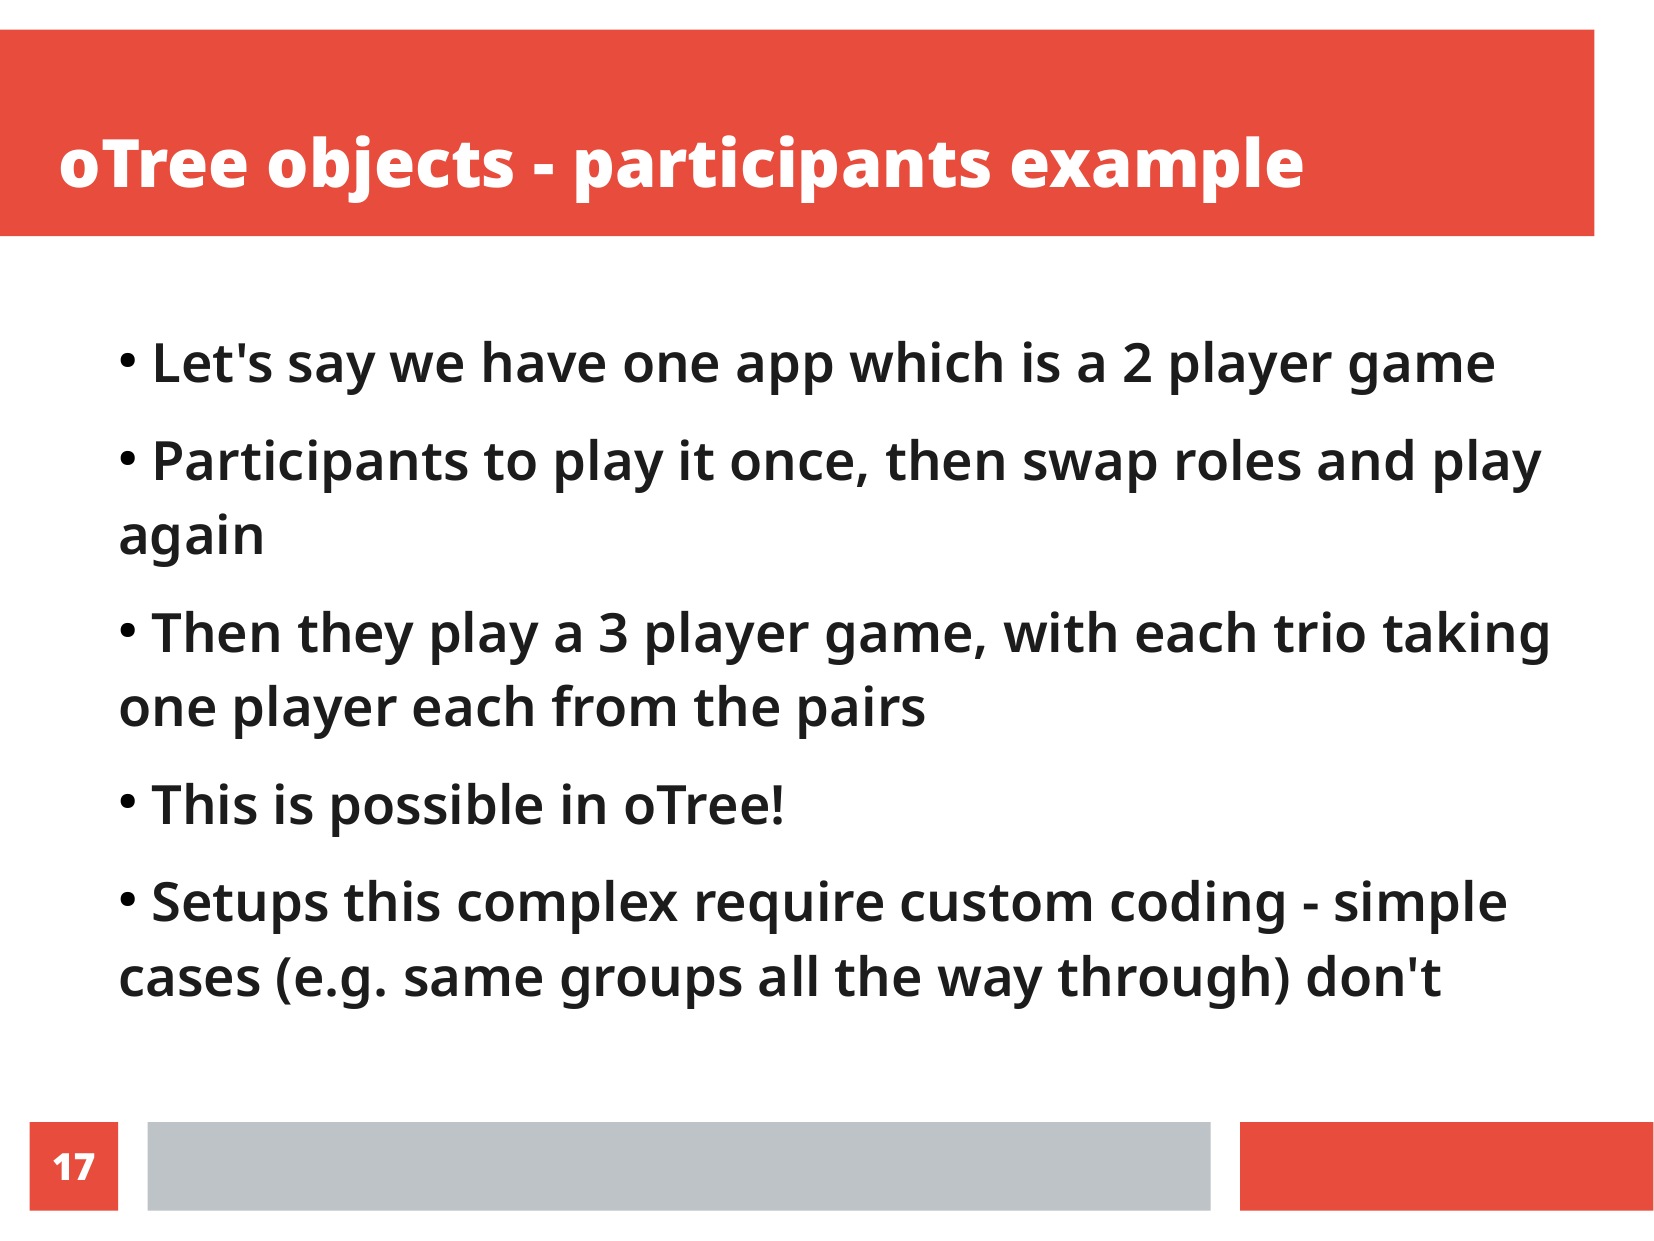

# oTree objects - participants example
 Let's say we have one app which is a 2 player game
 Participants to play it once, then swap roles and play again
 Then they play a 3 player game, with each trio taking one player each from the pairs
 This is possible in oTree!
 Setups this complex require custom coding - simple cases (e.g. same groups all the way through) don't
17